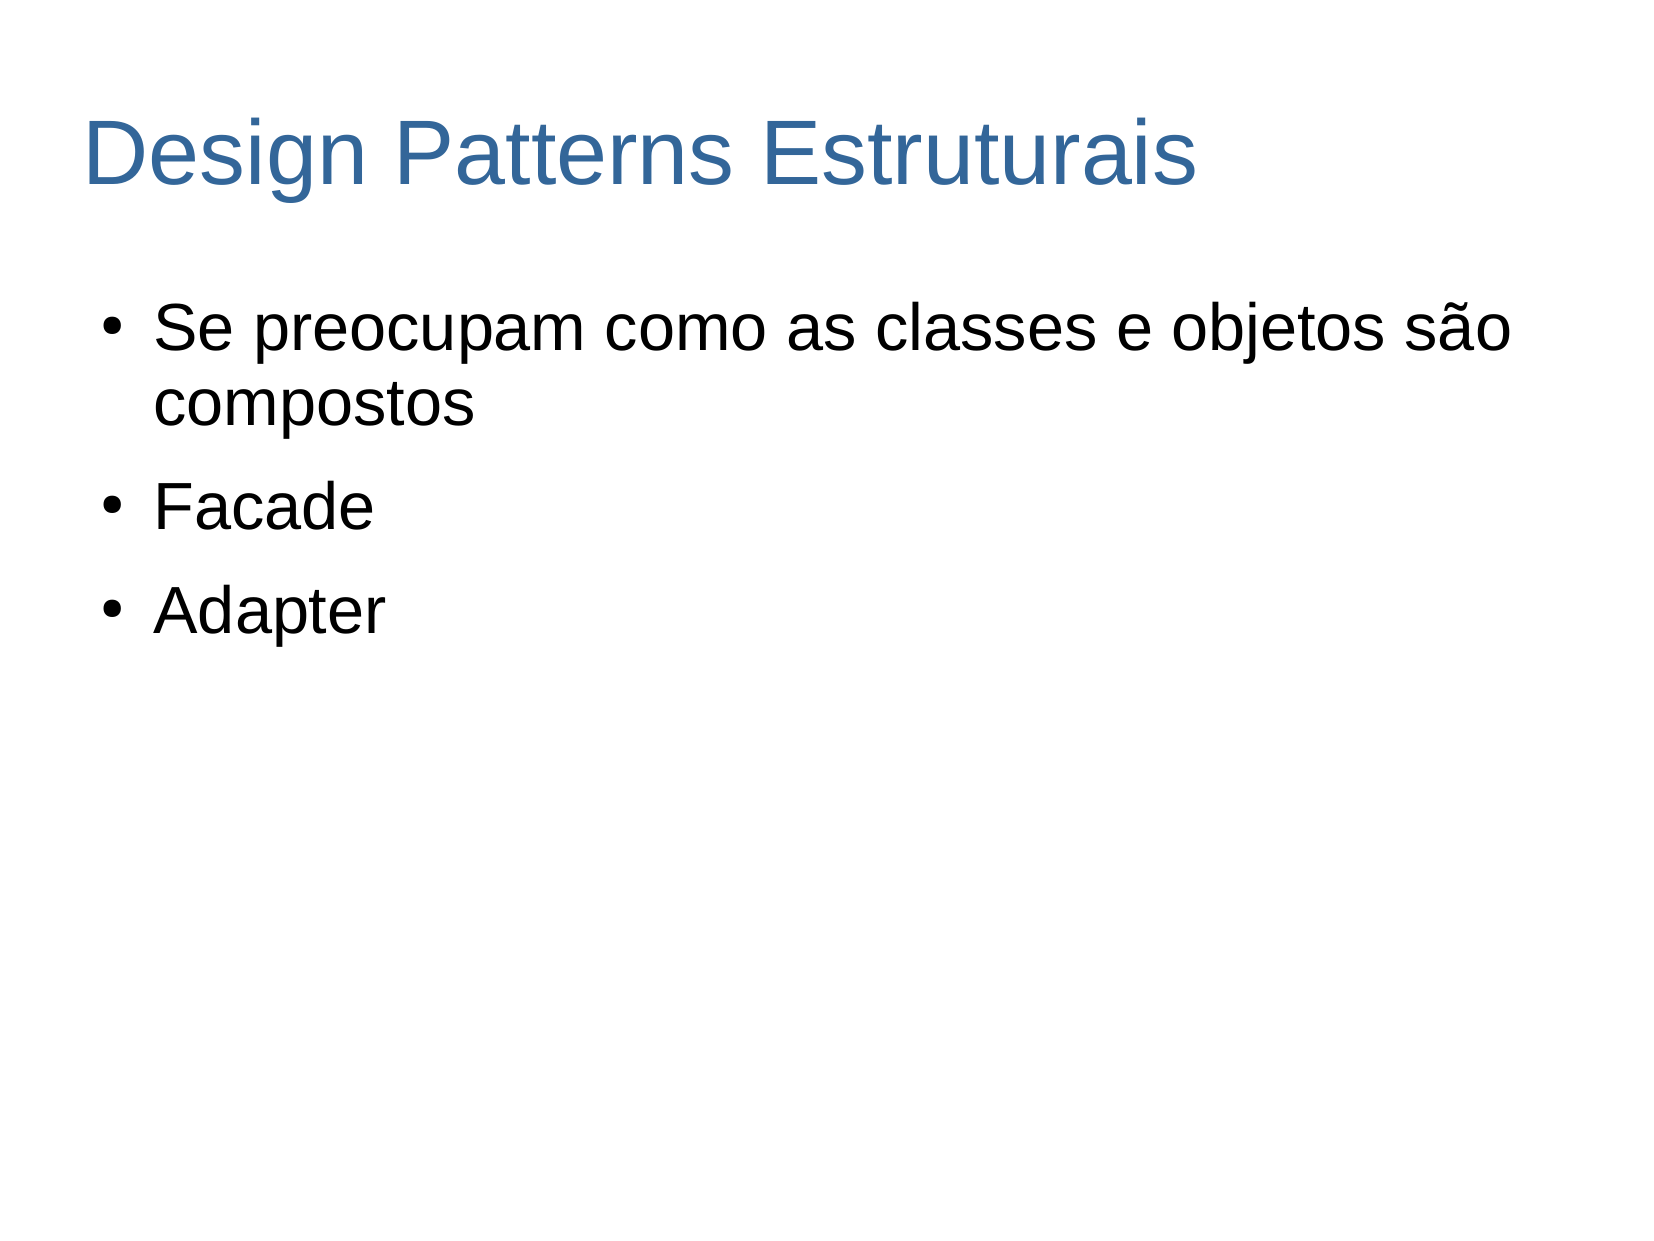

# Design Patterns Estruturais
Se preocupam como as classes e objetos são compostos
Facade
Adapter